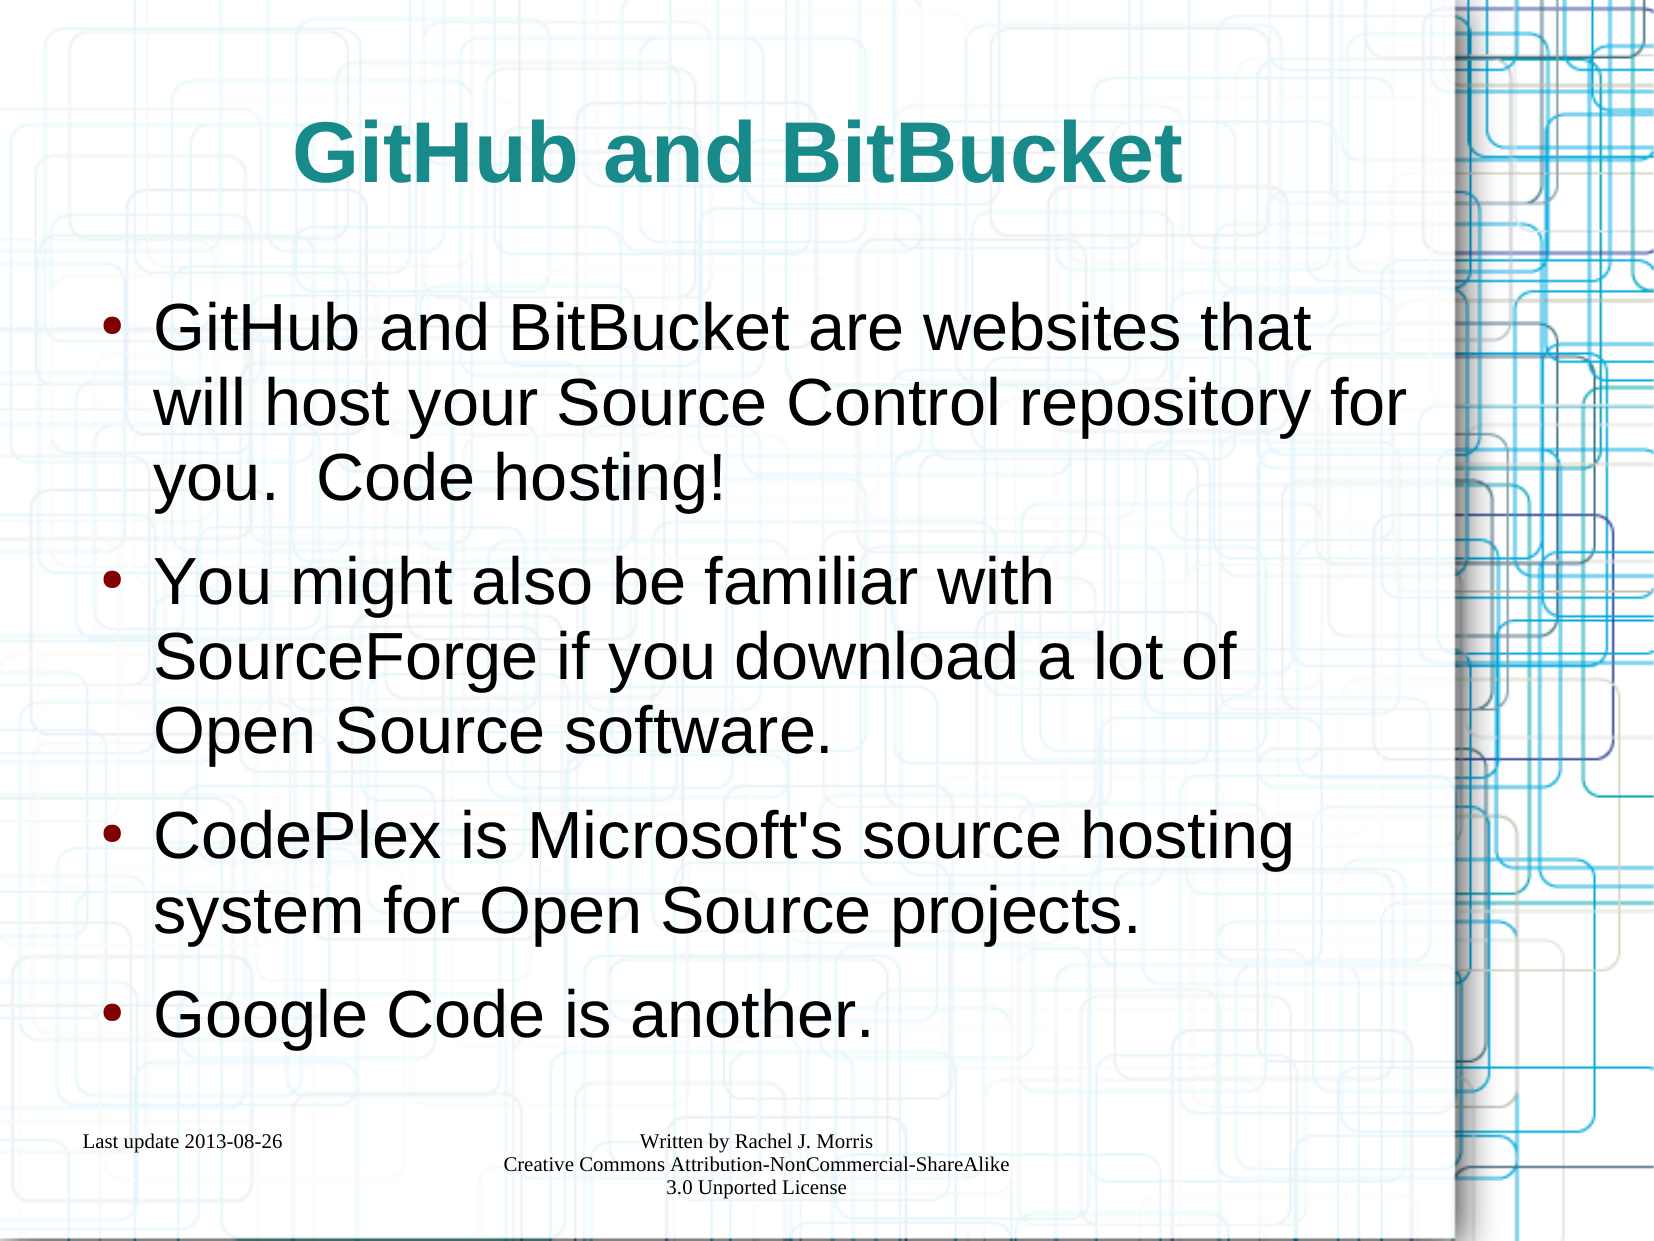

# GitHub and BitBucket
GitHub and BitBucket are websites that will host your Source Control repository for you. Code hosting!
You might also be familiar with SourceForge if you download a lot of Open Source software.
CodePlex is Microsoft's source hosting system for Open Source projects.
Google Code is another.